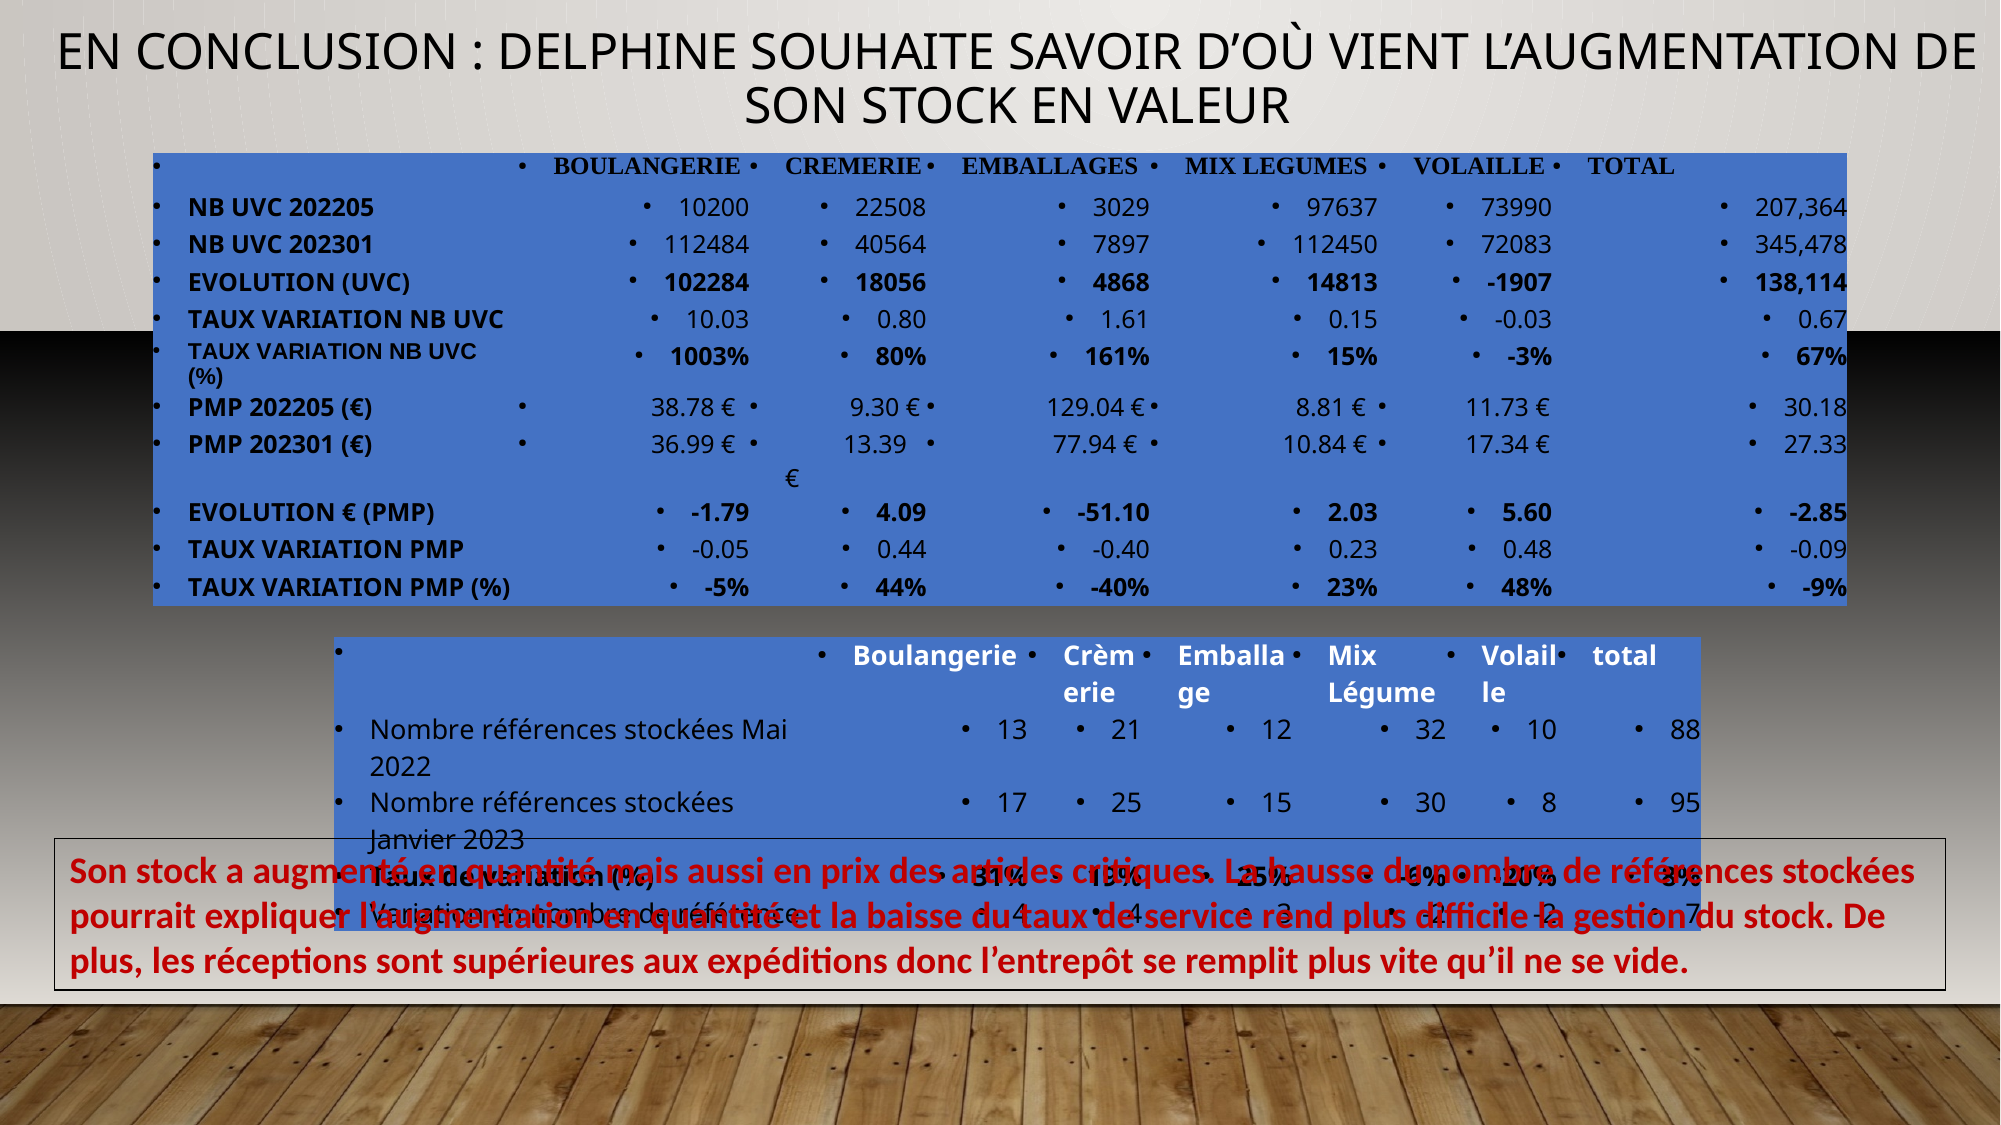

# En conclusion : Delphine souhaite savoir d’où vient l’augmentation de son stock en valeur
| | BOULANGERIE | CREMERIE | EMBALLAGES | MIX LEGUMES | VOLAILLE | TOTAL |
| --- | --- | --- | --- | --- | --- | --- |
| NB UVC 202205 | 10200 | 22508 | 3029 | 97637 | 73990 | 207,364 |
| NB UVC 202301 | 112484 | 40564 | 7897 | 112450 | 72083 | 345,478 |
| EVOLUTION (UVC) | 102284 | 18056 | 4868 | 14813 | -1907 | 138,114 |
| TAUX VARIATION NB UVC | 10.03 | 0.80 | 1.61 | 0.15 | -0.03 | 0.67 |
| TAUX VARIATION NB UVC (%) | 1003% | 80% | 161% | 15% | -3% | 67% |
| PMP 202205 (€) | 38.78 € | 9.30 € | 129.04 € | 8.81 € | 11.73 € | 30.18 |
| PMP 202301 (€) | 36.99 € | 13.39 € | 77.94 € | 10.84 € | 17.34 € | 27.33 |
| EVOLUTION € (PMP) | -1.79 | 4.09 | -51.10 | 2.03 | 5.60 | -2.85 |
| TAUX VARIATION PMP | -0.05 | 0.44 | -0.40 | 0.23 | 0.48 | -0.09 |
| TAUX VARIATION PMP (%) | -5% | 44% | -40% | 23% | 48% | -9% |
| | Boulangerie | Crèmerie | Emballage | Mix Légume | Volaille | total |
| --- | --- | --- | --- | --- | --- | --- |
| Nombre références stockées Mai 2022 | 13 | 21 | 12 | 32 | 10 | 88 |
| Nombre références stockées Janvier 2023 | 17 | 25 | 15 | 30 | 8 | 95 |
| Taux de variation (%) | 31% | 19% | 25% | -6% | -20% | 8% |
| Variation en nombre de référence | 4 | 4 | 3 | -2 | -2 | 7 |
Son stock a augmenté en quantité mais aussi en prix des articles critiques. La hausse du nombre de références stockées pourrait expliquer l’augmentation en quantité et la baisse du taux de service rend plus difficile la gestion du stock. De plus, les réceptions sont supérieures aux expéditions donc l’entrepôt se remplit plus vite qu’il ne se vide.